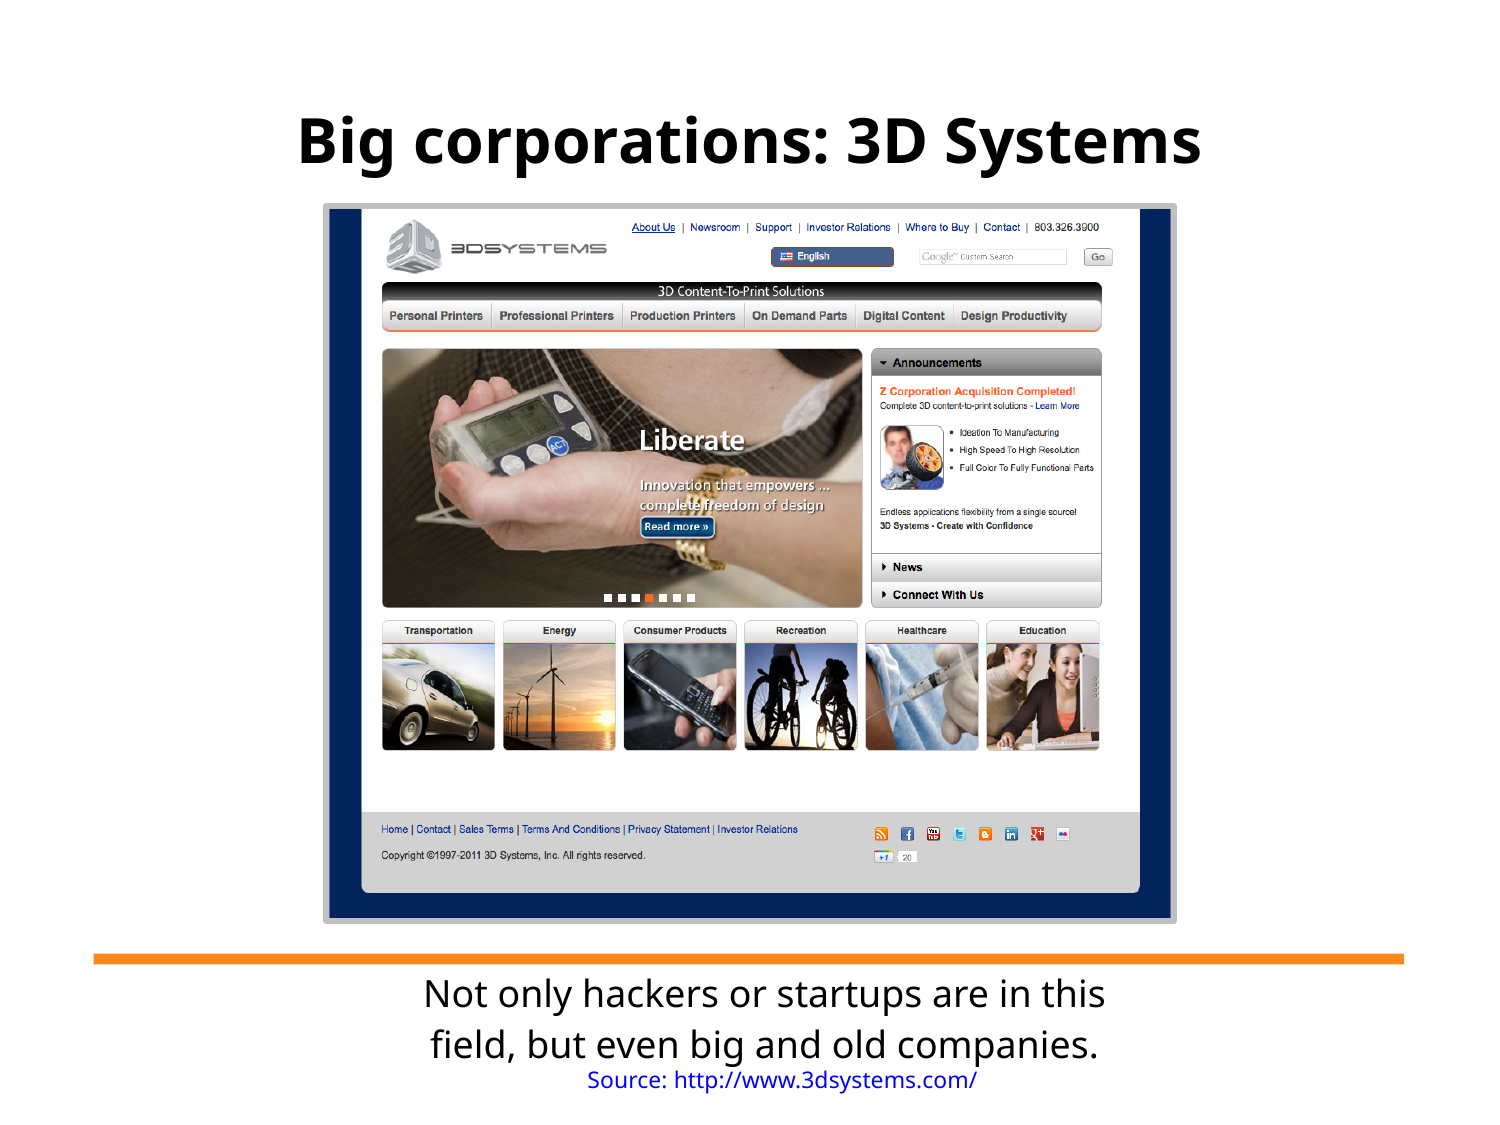

# Big corporations: 3D Systems
Not only hackers or startups are in this field, but even big and old companies.
Source: http://www.3dsystems.com/